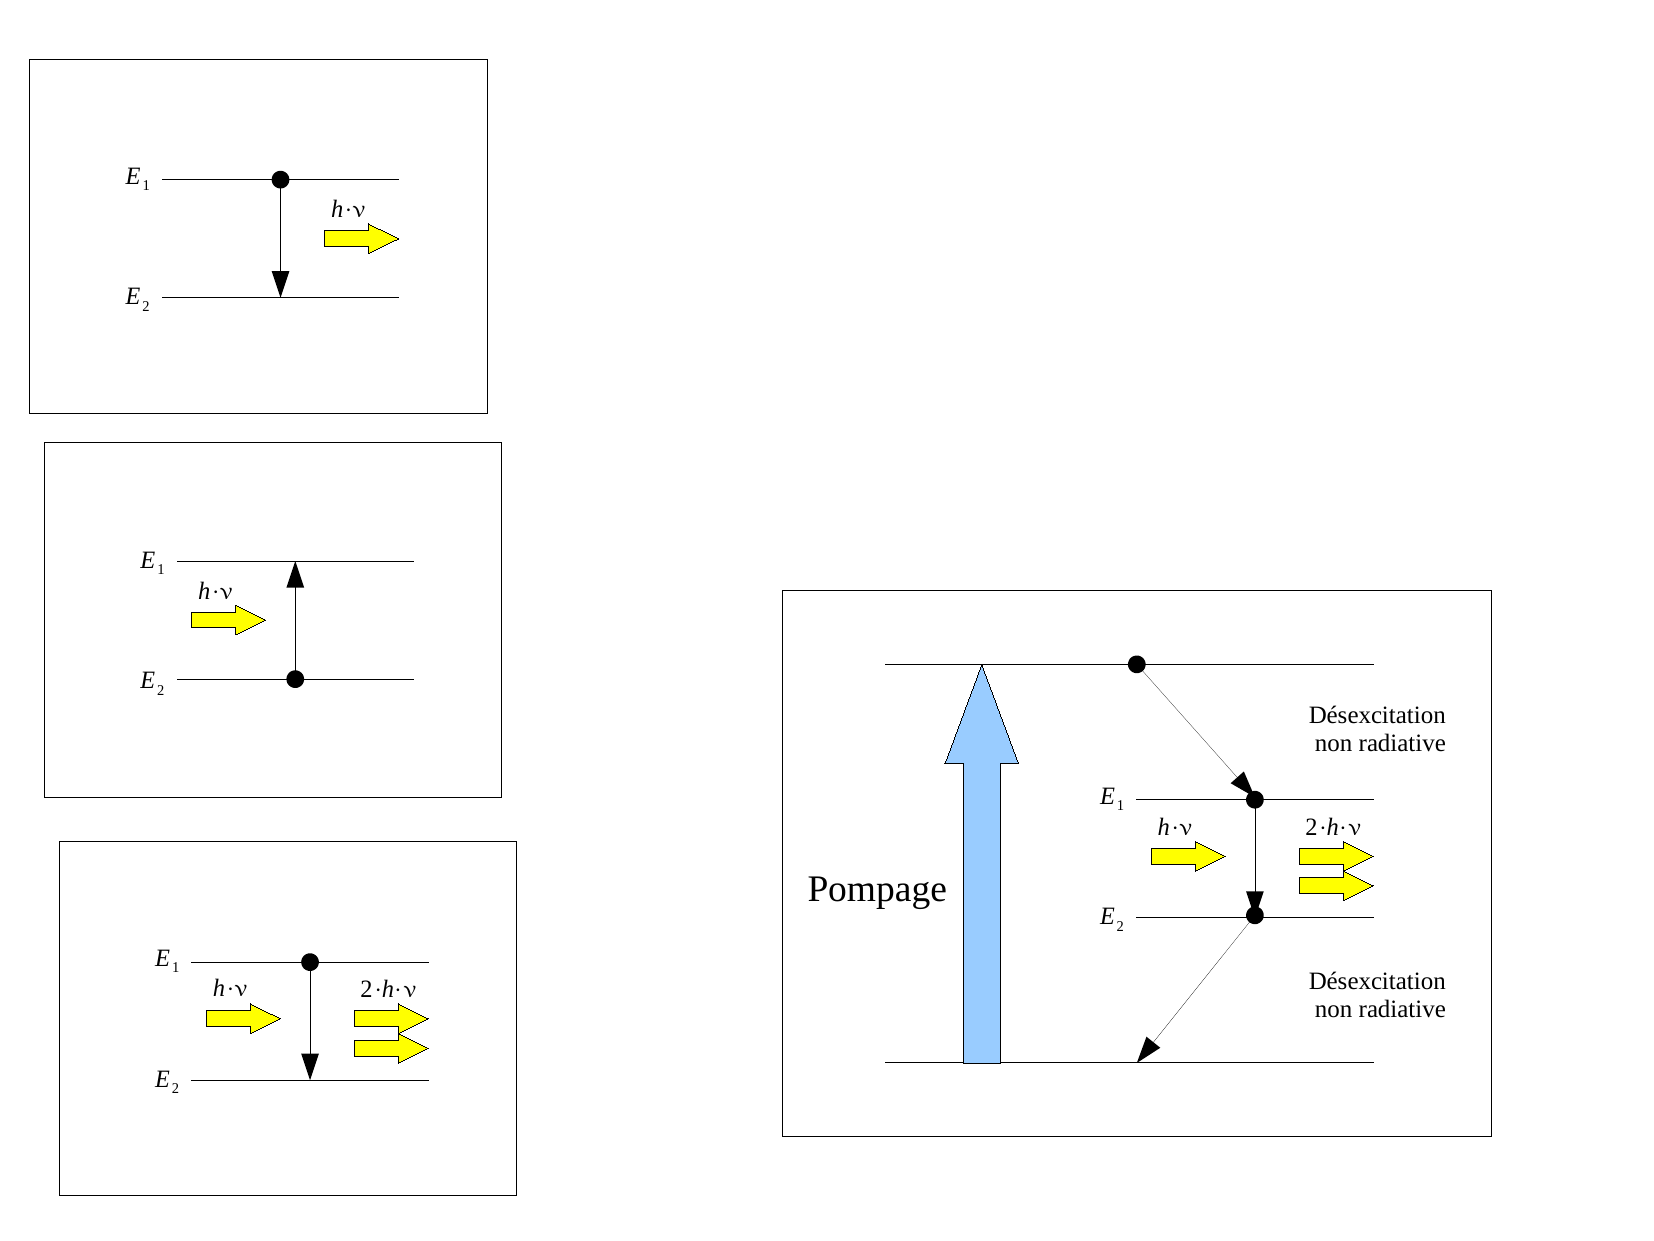

Pompage
Désexcitation
non radiative
Désexcitation
non radiative